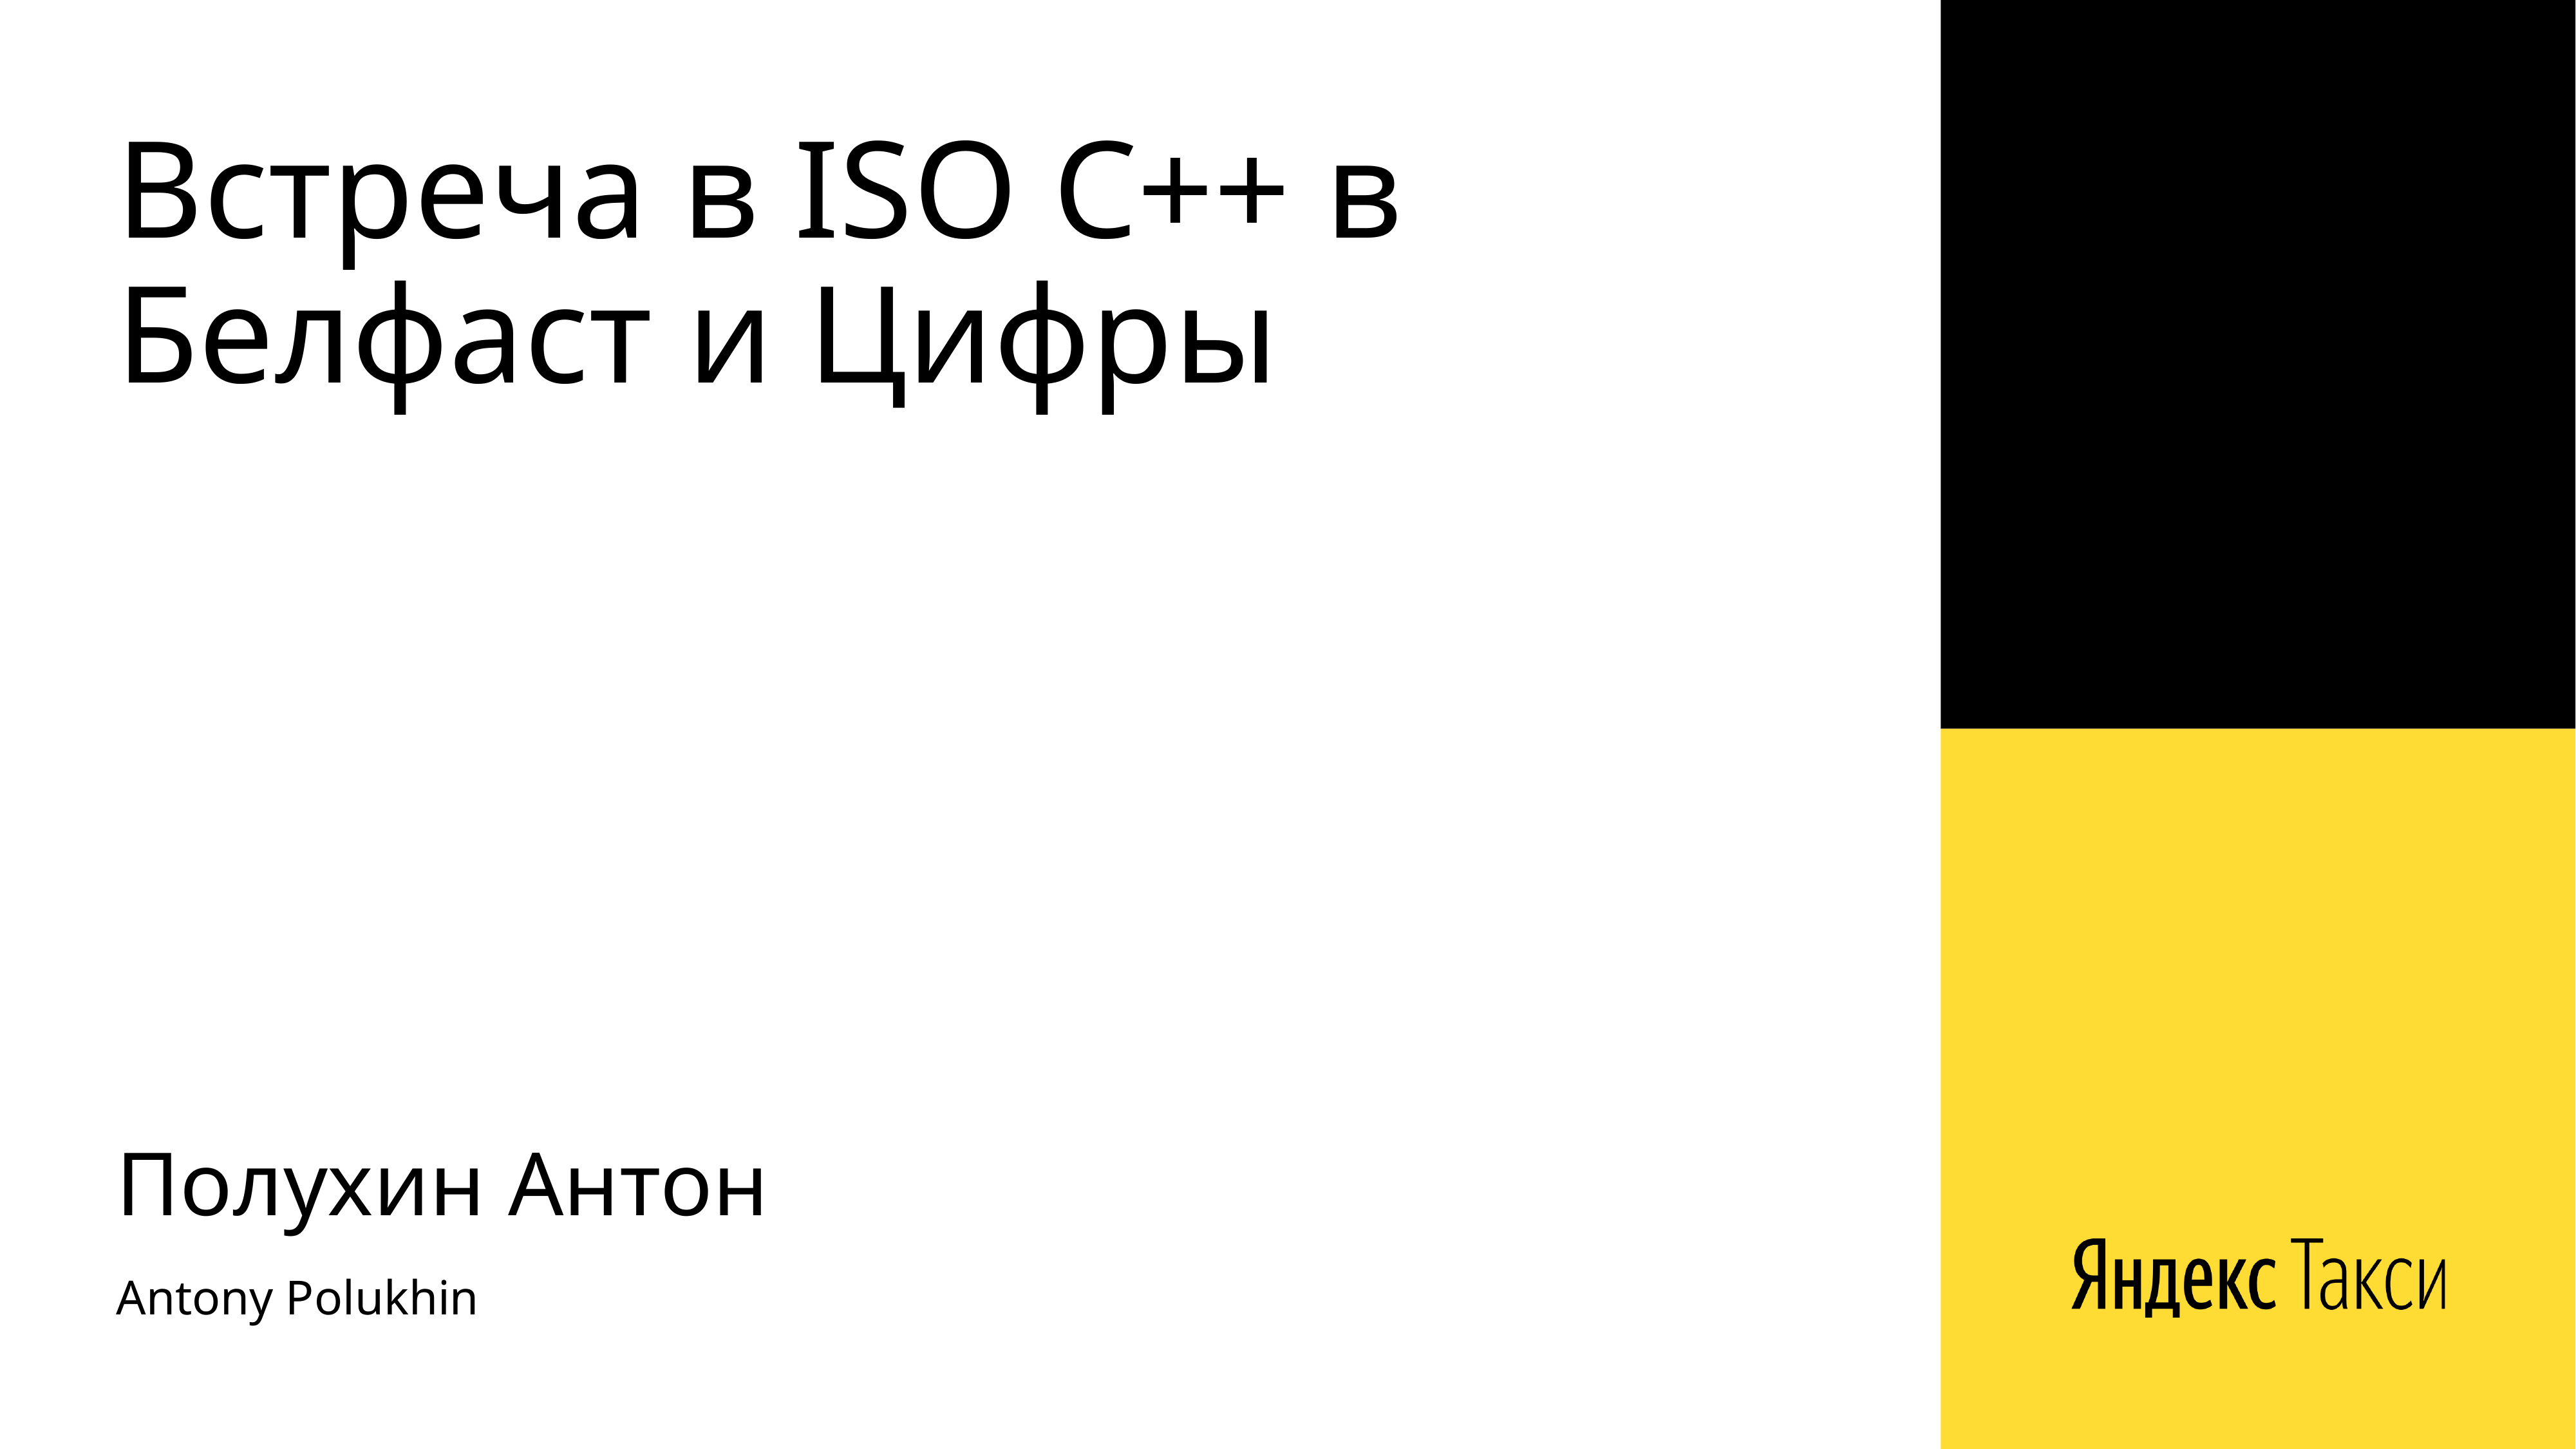

Встреча в ISO C++ в Белфаст и Цифры
Полухин Антон
# Antony Polukhin